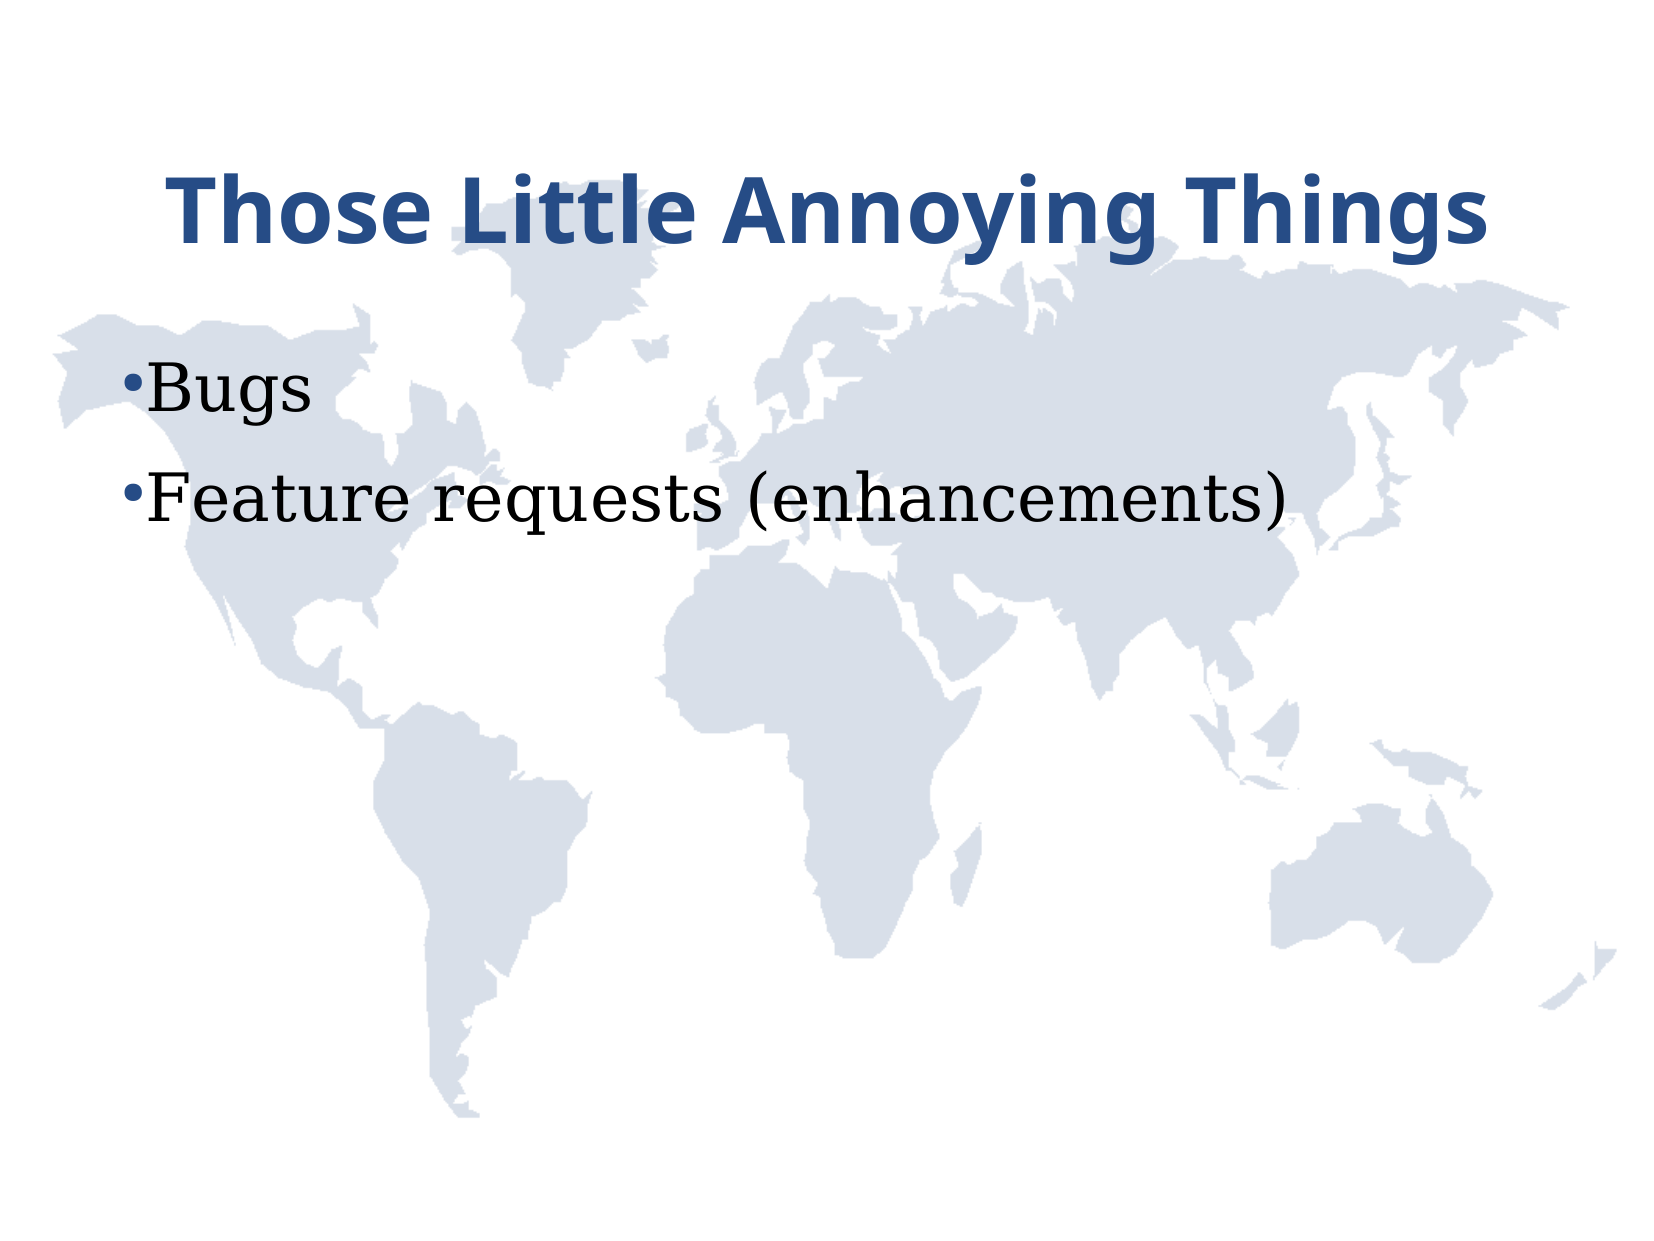

# Those Little Annoying Things
Bugs
Feature requests (enhancements)